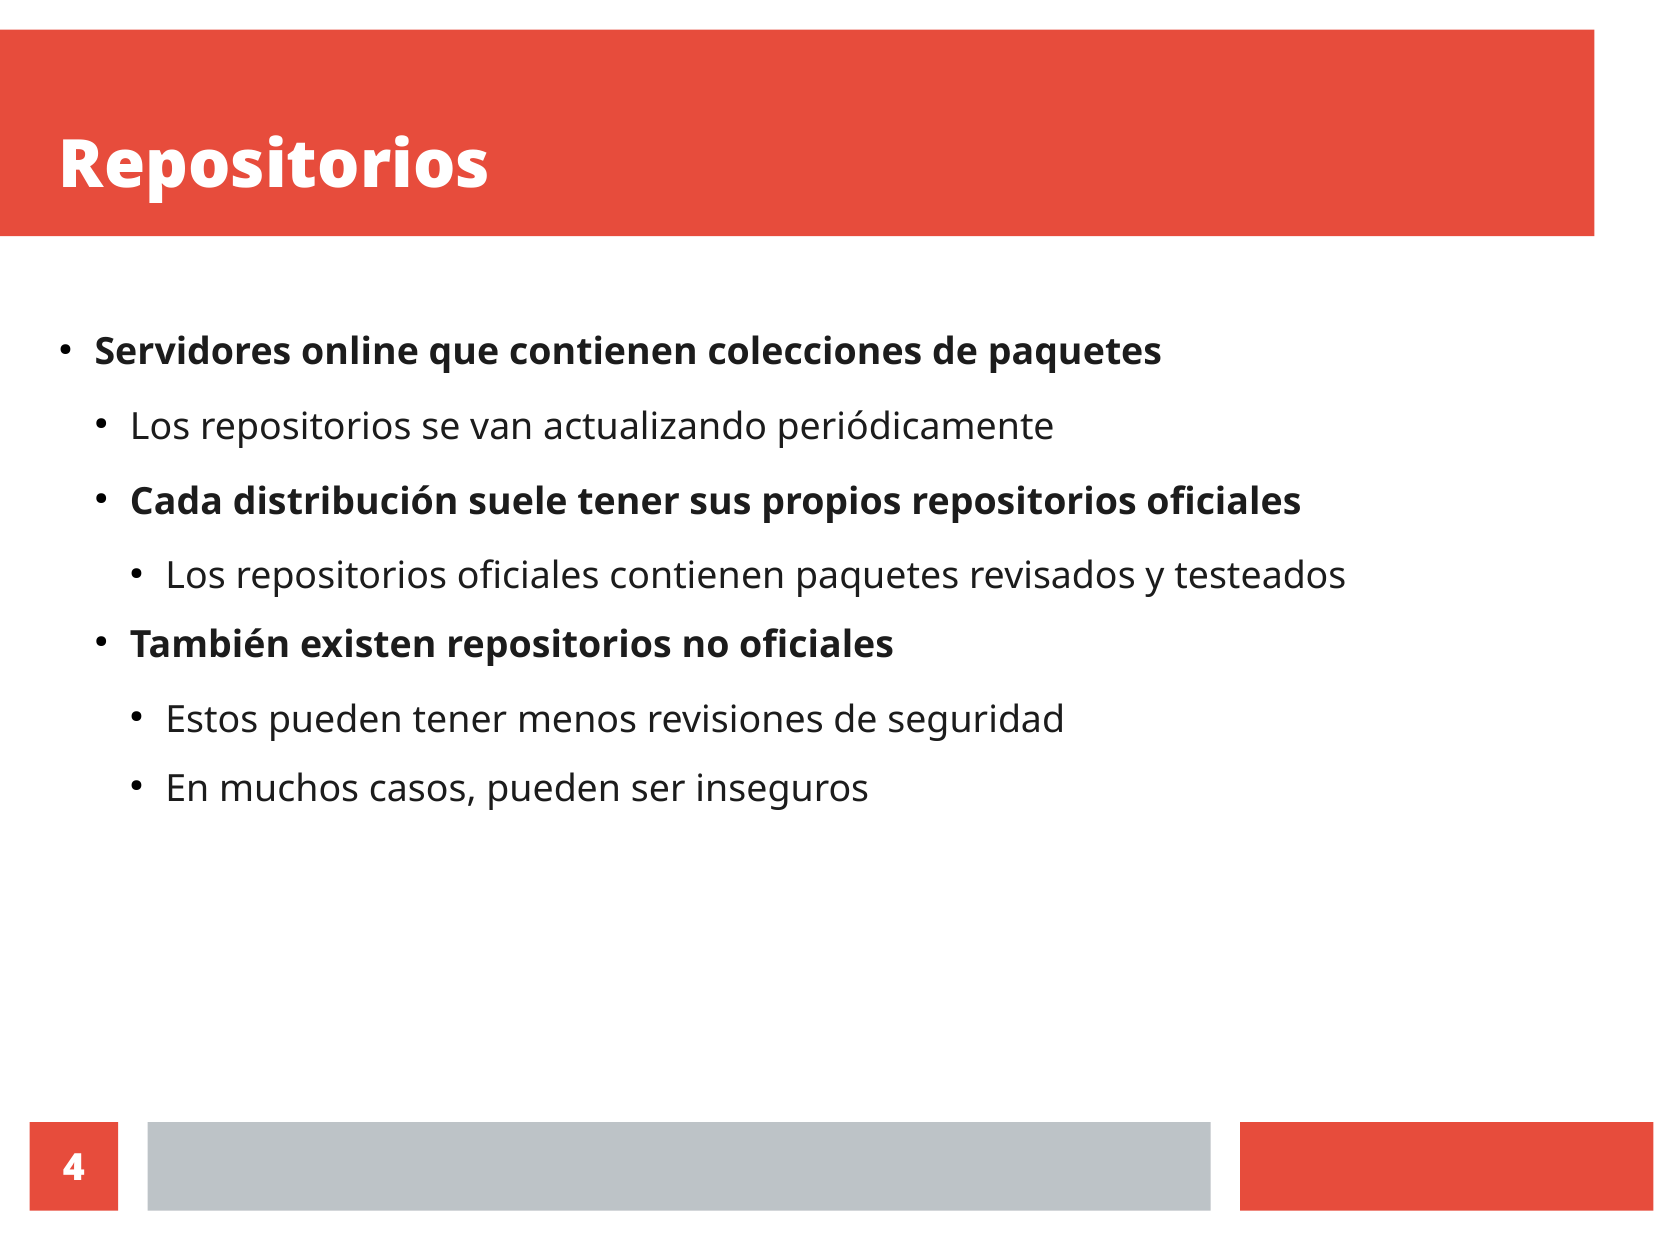

# Repositorios
Servidores online que contienen colecciones de paquetes
Los repositorios se van actualizando periódicamente
Cada distribución suele tener sus propios repositorios oficiales
Los repositorios oficiales contienen paquetes revisados y testeados
También existen repositorios no oficiales
Estos pueden tener menos revisiones de seguridad
En muchos casos, pueden ser inseguros
4